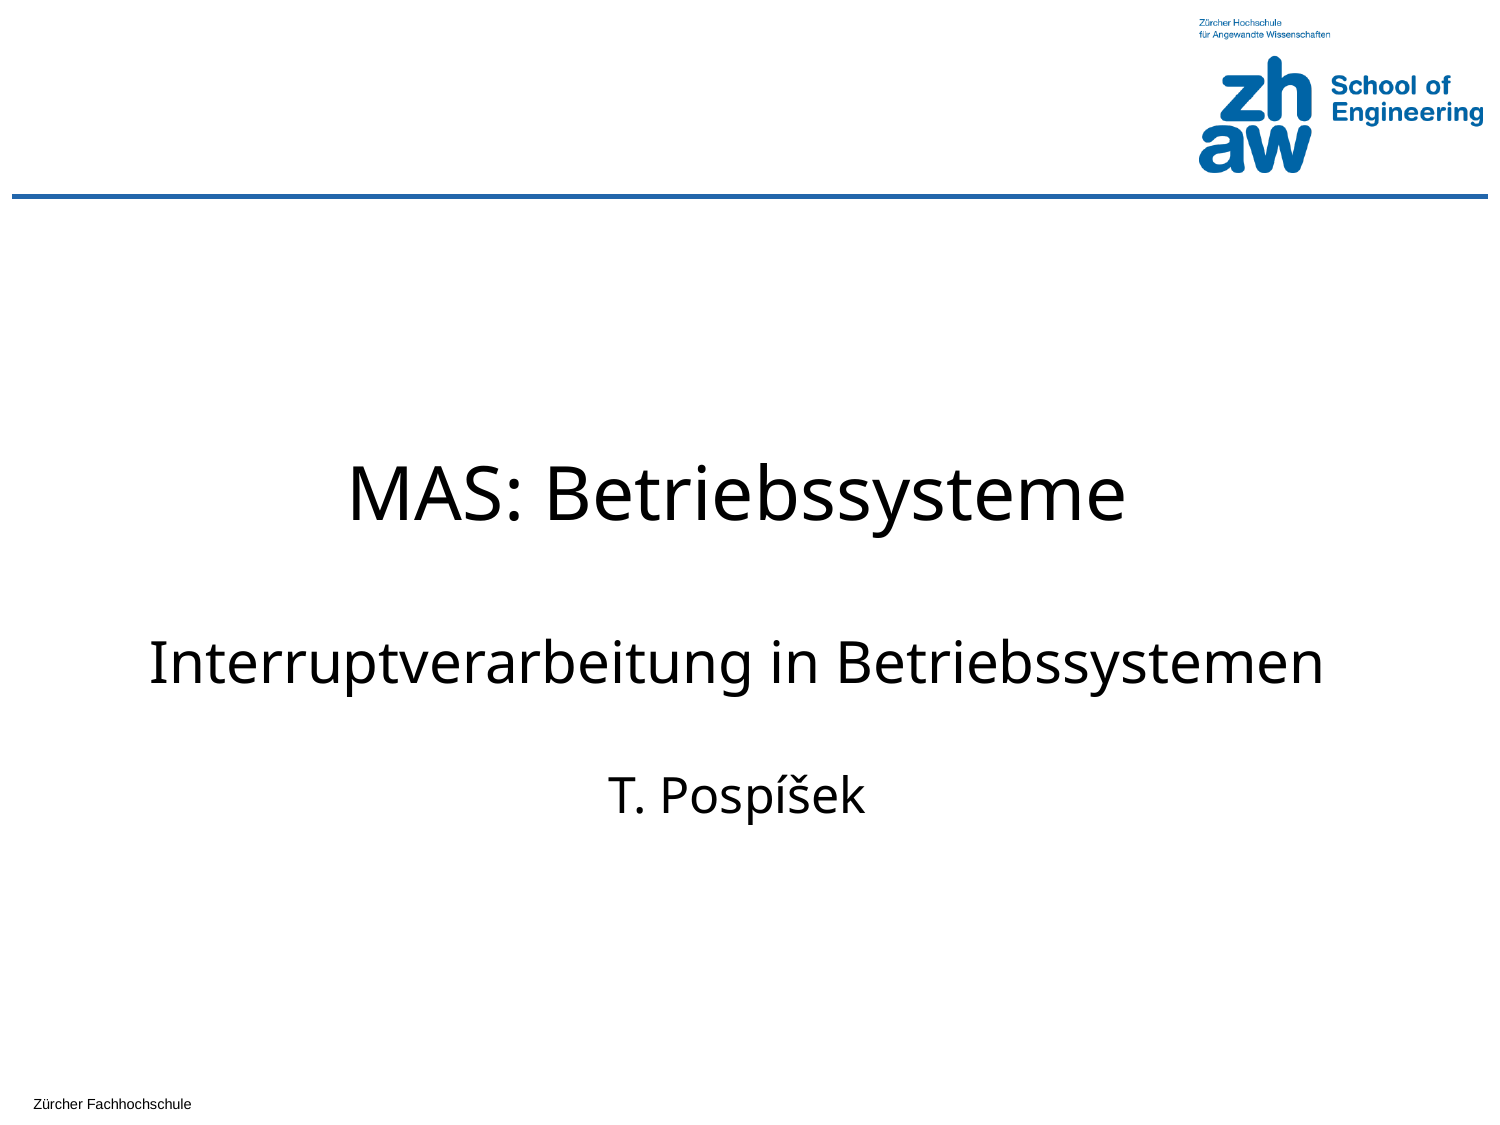

MAS: Betriebssysteme
Interruptverarbeitung in Betriebssystemen
T. Pospíšek